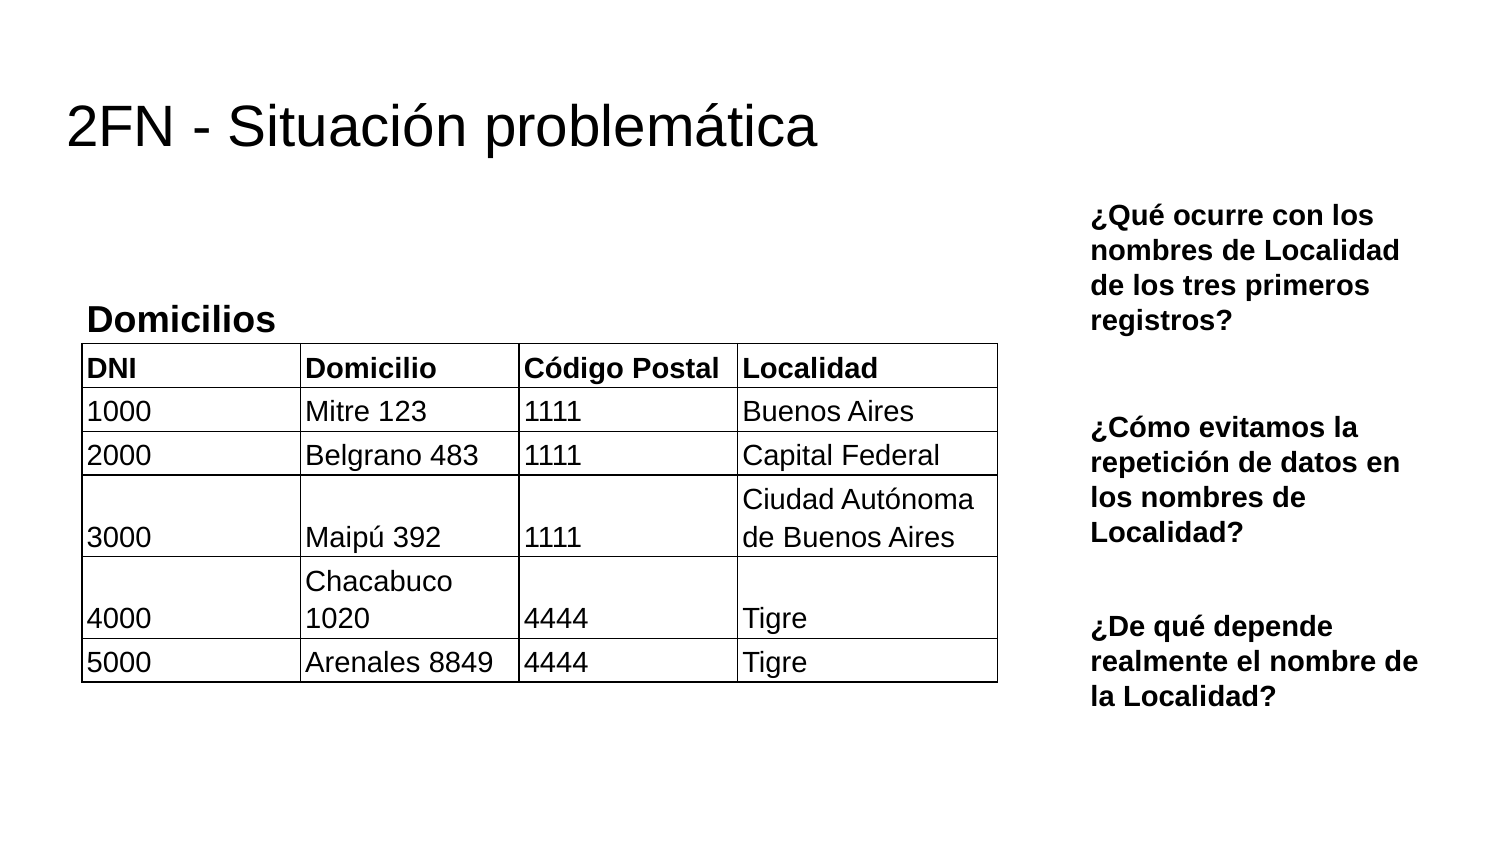

# 2FN - Situación problemática
¿Qué ocurre con los nombres de Localidad de los tres primeros registros?
| Domicilios | | | |
| --- | --- | --- | --- |
| DNI | Domicilio | Código Postal | Localidad |
| 1000 | Mitre 123 | 1111 | Buenos Aires |
| 2000 | Belgrano 483 | 1111 | Capital Federal |
| 3000 | Maipú 392 | 1111 | Ciudad Autónoma de Buenos Aires |
| 4000 | Chacabuco 1020 | 4444 | Tigre |
| 5000 | Arenales 8849 | 4444 | Tigre |
¿Cómo evitamos la repetición de datos en los nombres de Localidad?
¿De qué depende realmente el nombre de la Localidad?